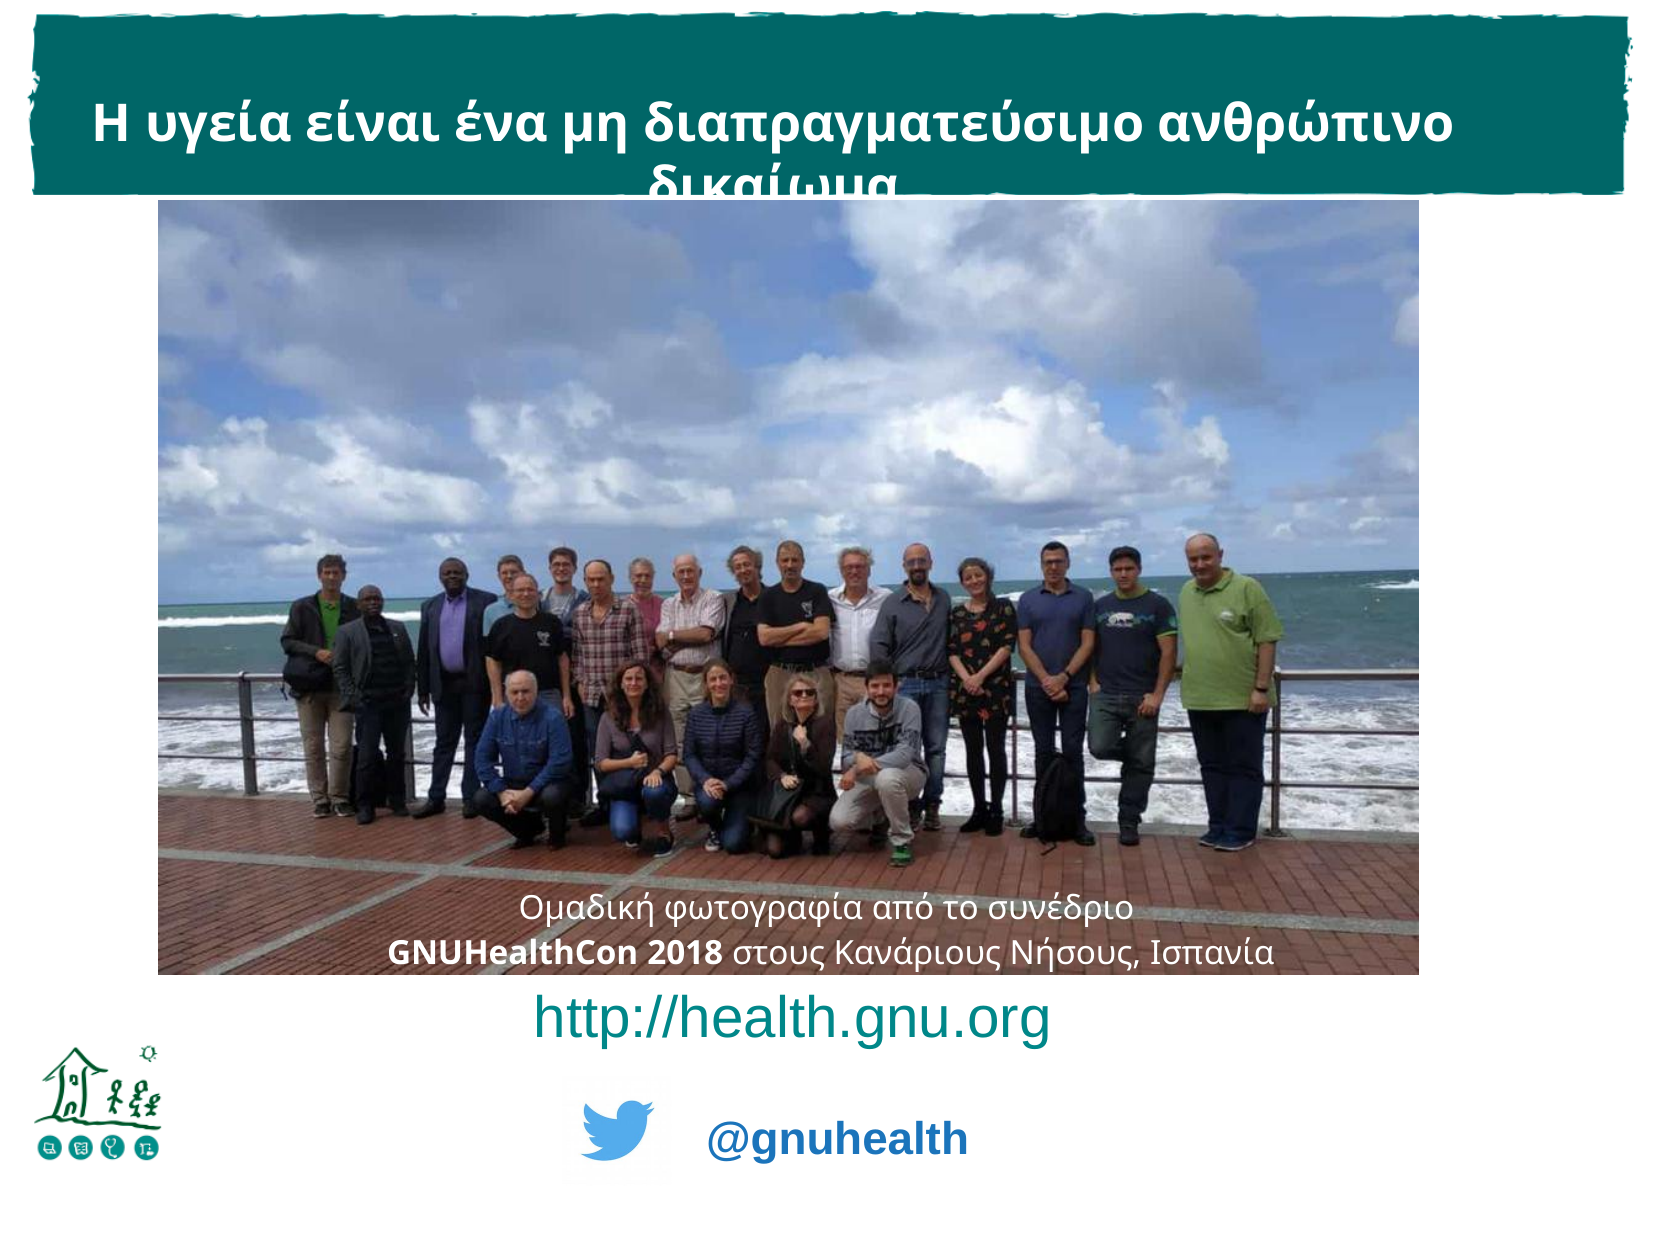

# Η υγεία είναι ένα μη διαπραγματεύσιμο ανθρώπινο δικαίωμα
Ομαδική φωτογραφία από το συνέδριο
GNUHealthCon 2018 στους Κανάριους Νήσους, Ισπανία
http://health.gnu.org
@gnuhealth